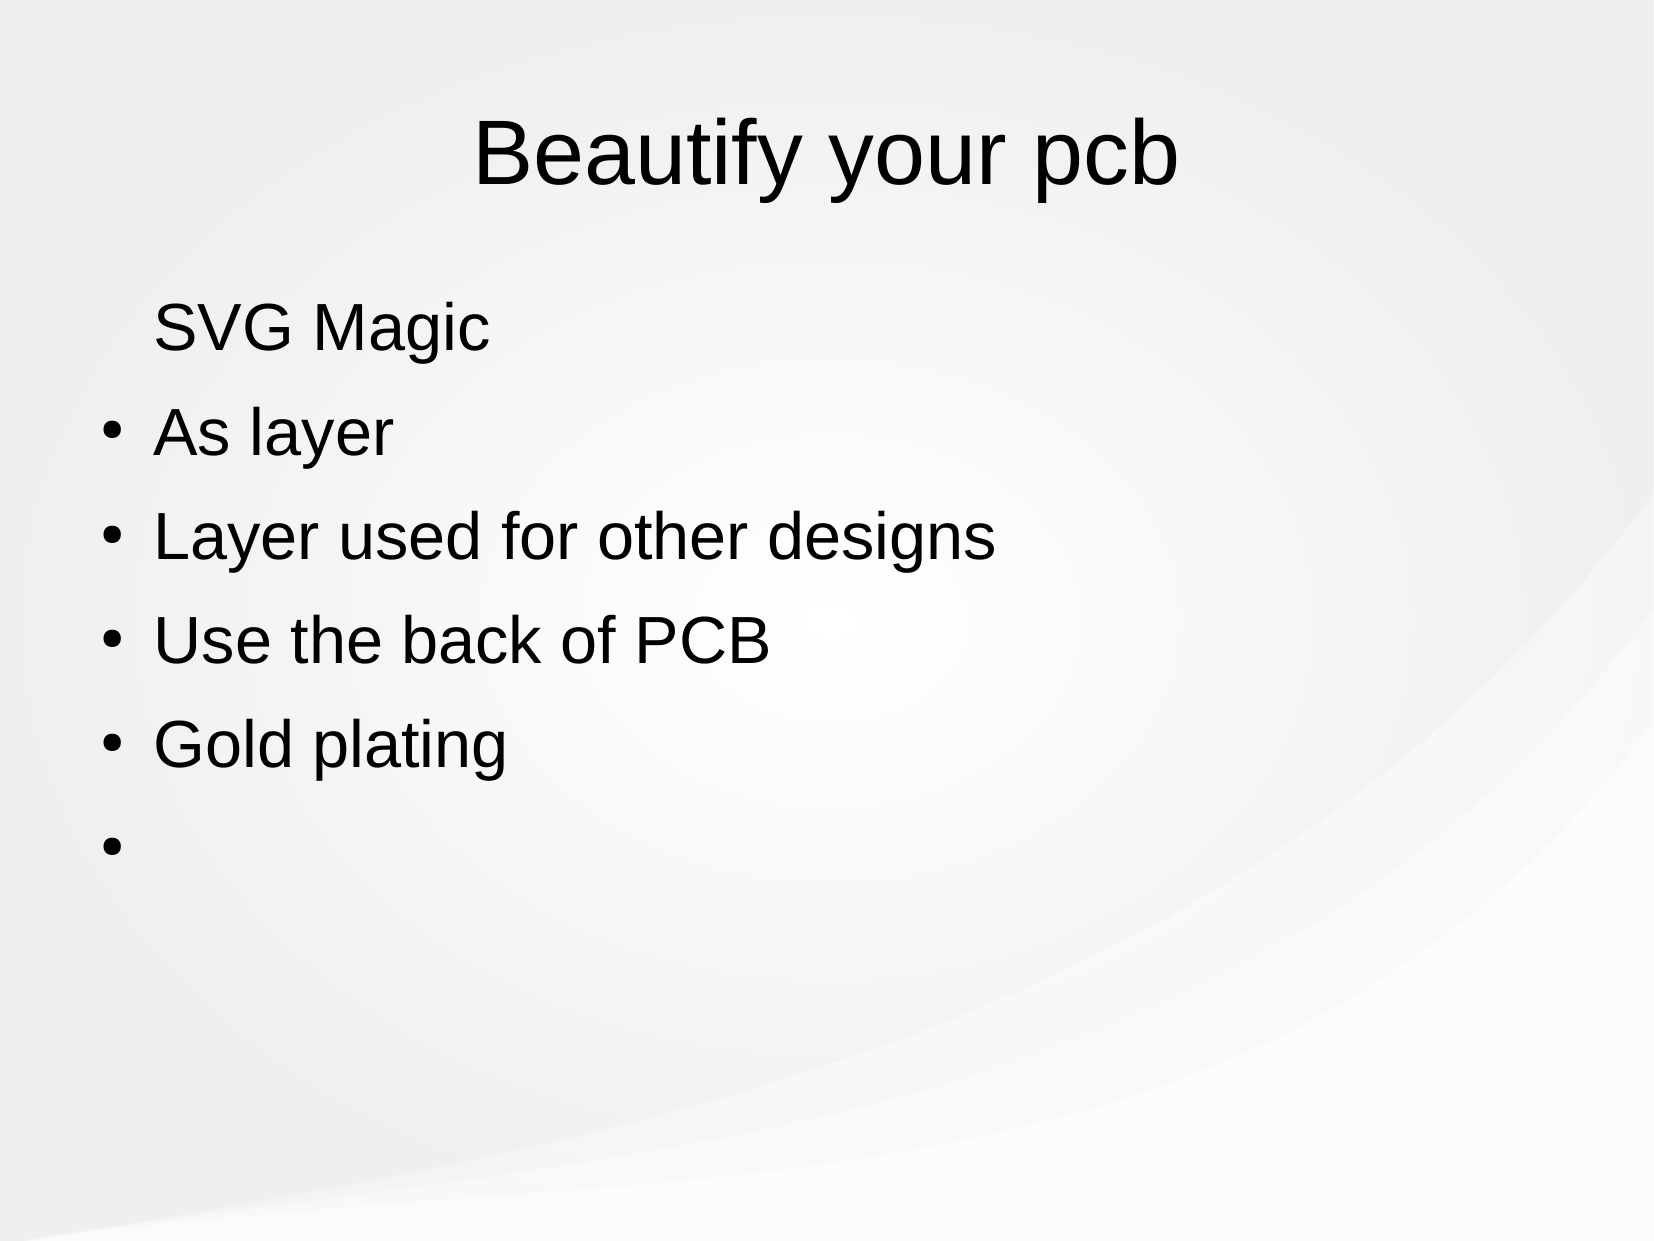

# Beautify your pcb
SVG Magic
As layer
Layer used for other designs
Use the back of PCB
Gold plating